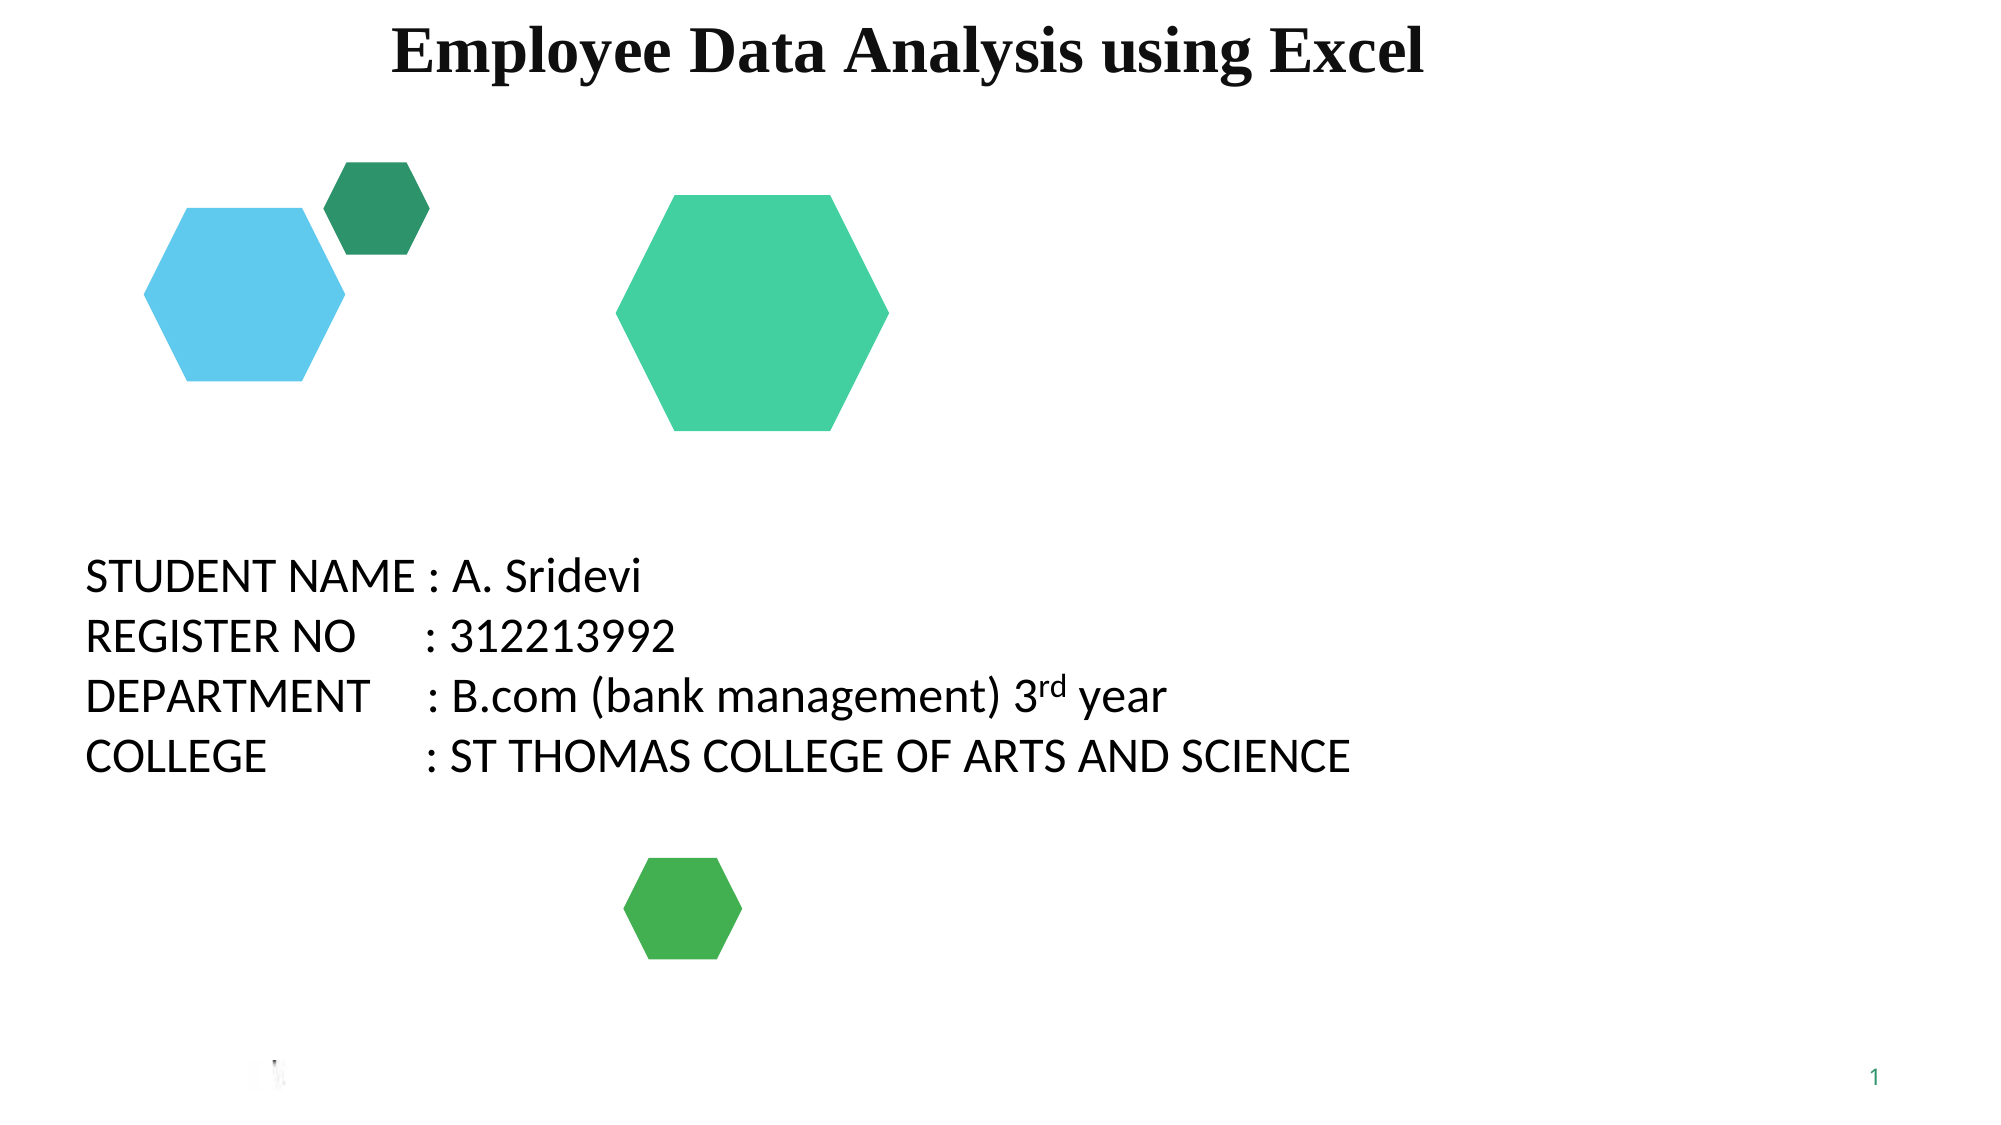

# Employee Data Analysis using Excel
STUDENT NAME : A. Sridevi
REGISTER NO : 312213992
DEPARTMENT : B.com (bank management) 3rd year
COLLEGE : ST THOMAS COLLEGE OF ARTS AND SCIENCE